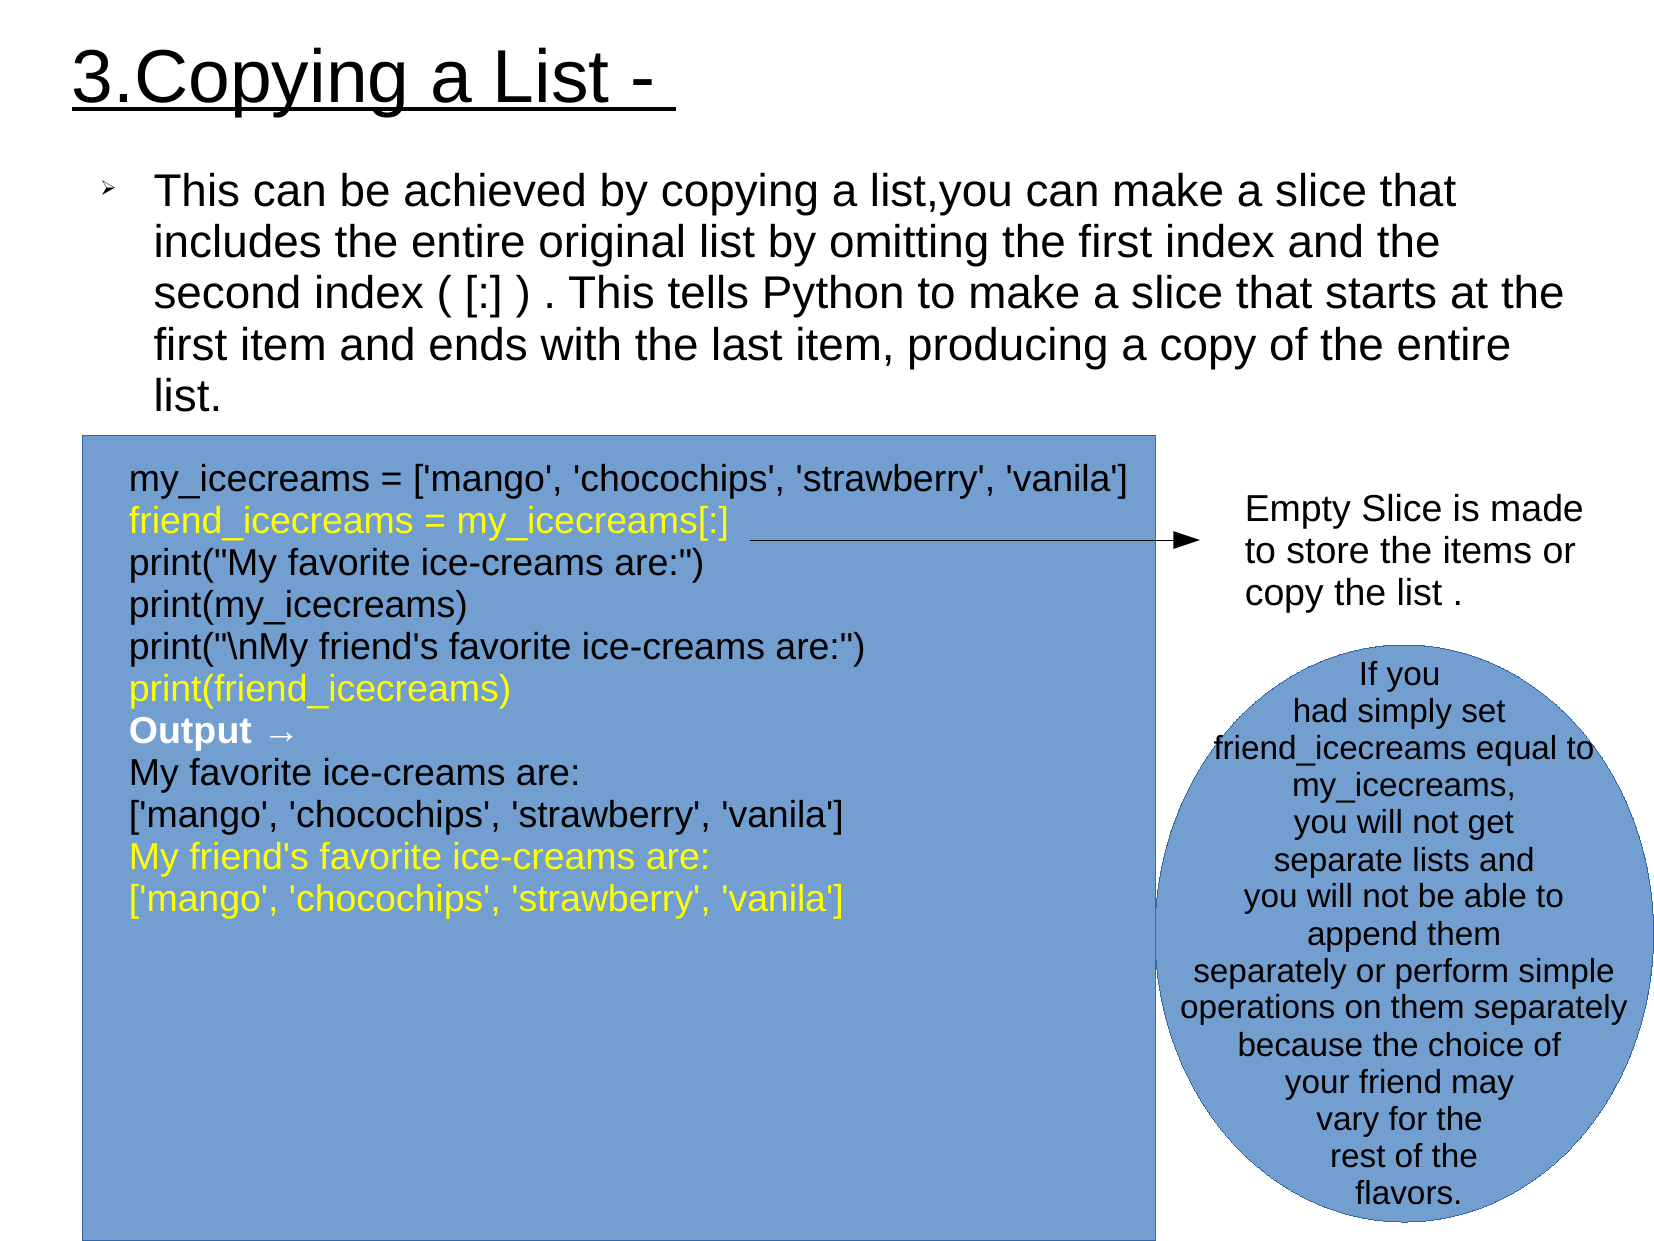

# 3.Copying a List -
This can be achieved by copying a list,you can make a slice that includes the entire original list by omitting the first index and the second index ( [:] ) . This tells Python to make a slice that starts at the first item and ends with the last item, producing a copy of the entire list.
my_icecreams = ['mango', 'chocochips', 'strawberry', 'vanila']
friend_icecreams = my_icecreams[:]
print("My favorite ice-creams are:")
print(my_icecreams)
print("\nMy friend's favorite ice-creams are:")
print(friend_icecreams)
Output →
My favorite ice-creams are:
['mango', 'chocochips', 'strawberry', 'vanila']
My friend's favorite ice-creams are:
['mango', 'chocochips', 'strawberry', 'vanila']
Empty Slice is made to store the items or copy the list .
If you
had simply set
friend_icecreams equal to
 my_icecreams,
you will not get
 separate lists and
you will not be able to
 append them
separately or perform simple
 operations on them separately
because the choice of
your friend may
vary for the
rest of the
 flavors.